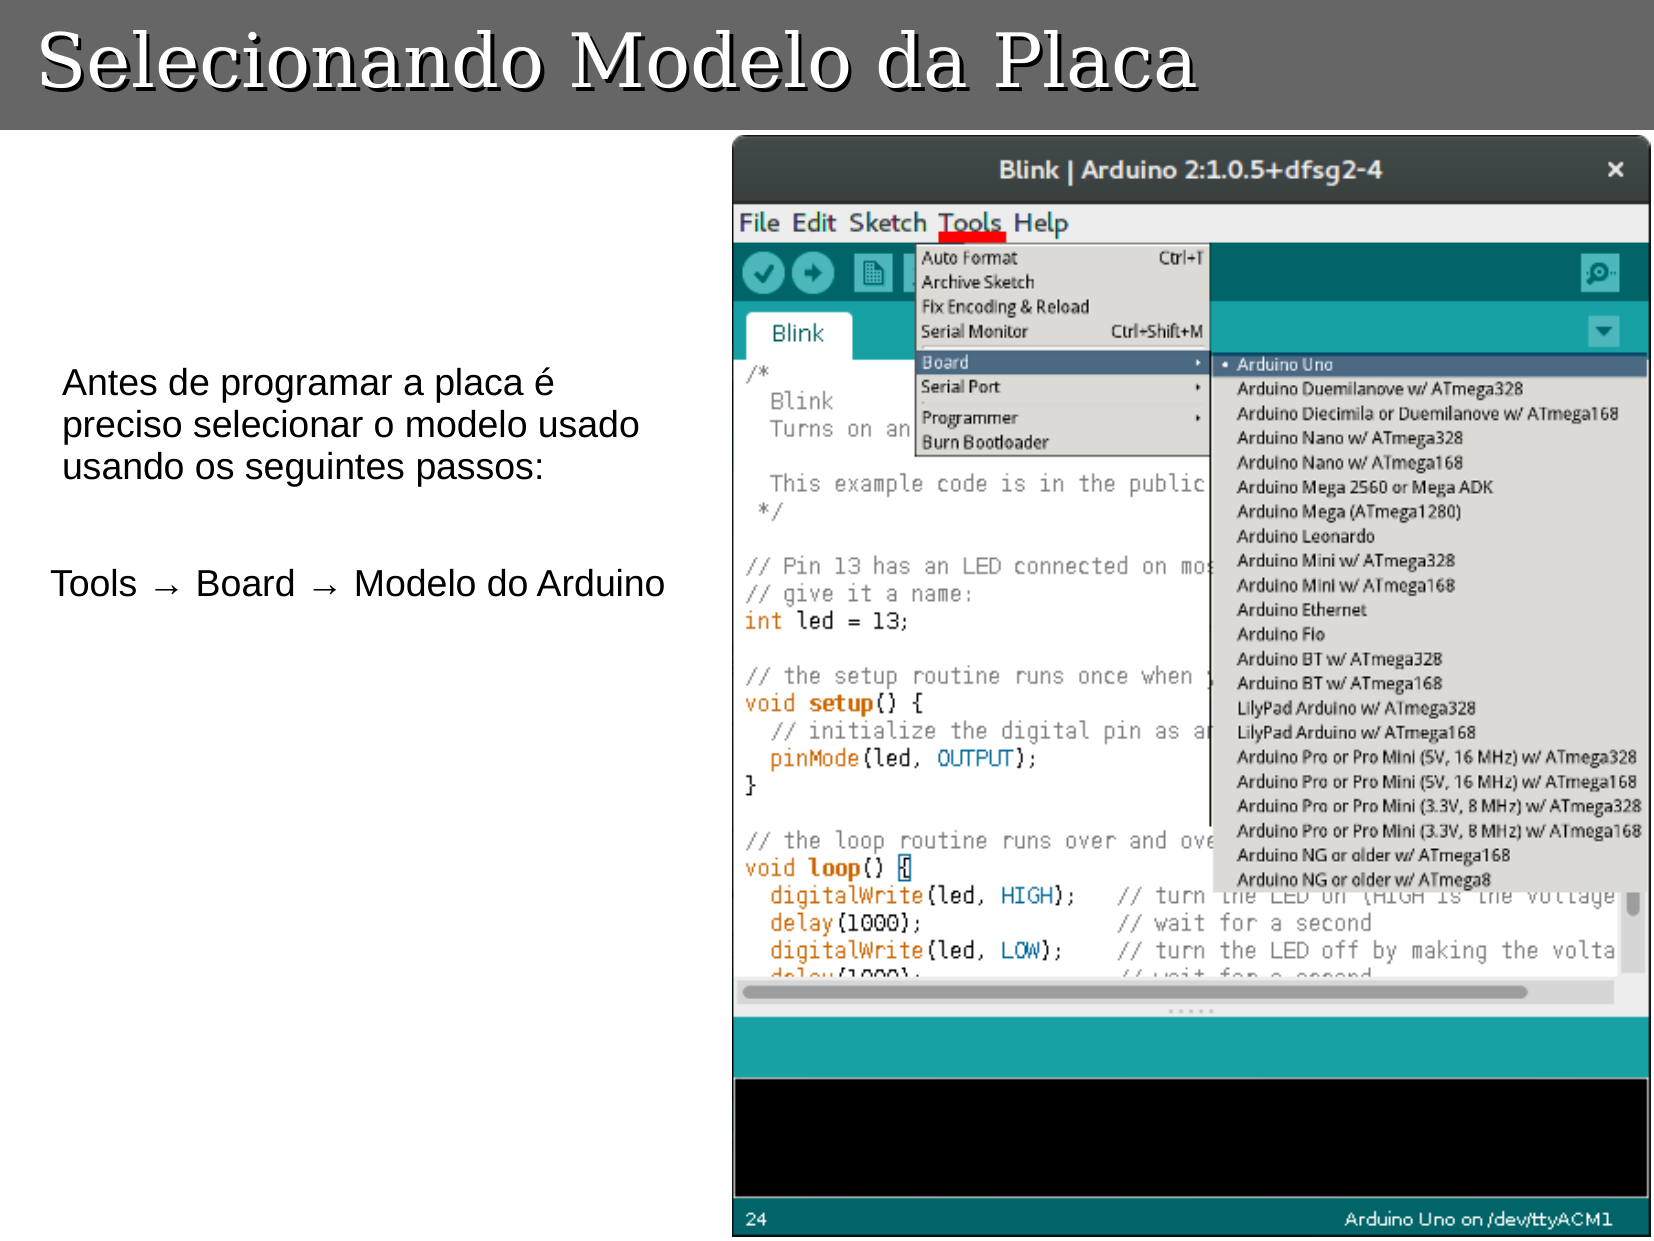

# Selecionando Modelo da Placa
Antes de programar a placa é preciso selecionar o modelo usado usando os seguintes passos:
Tools → Board → Modelo do Arduino